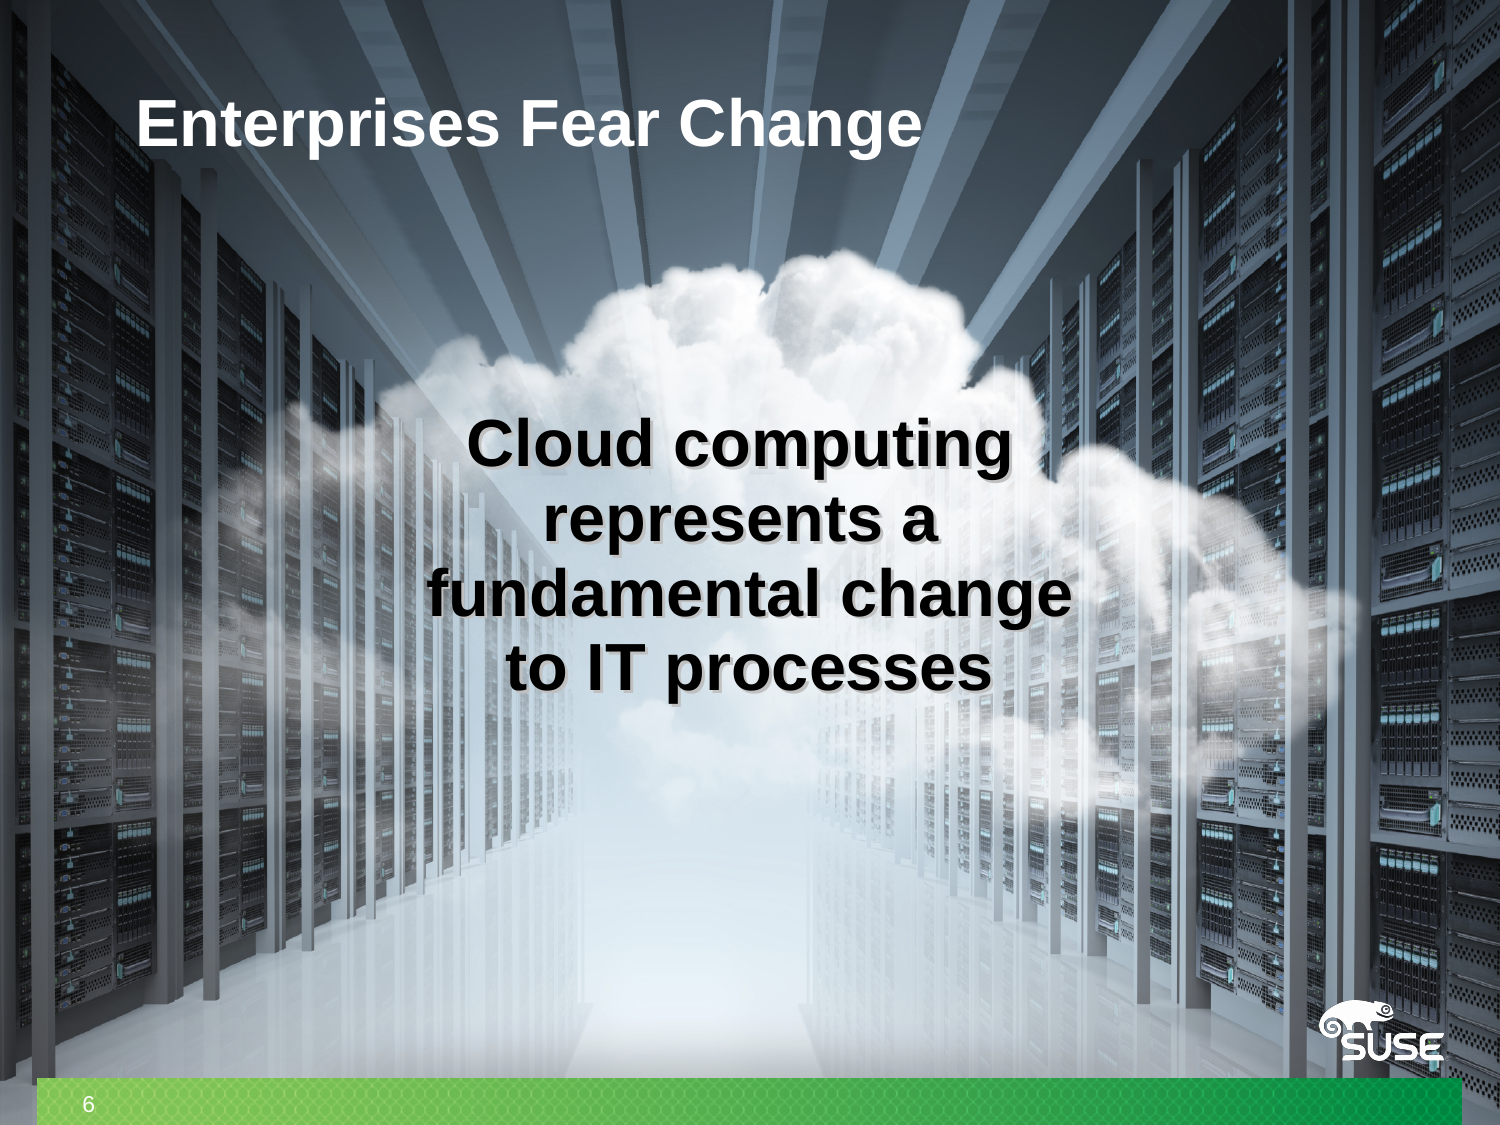

# Enterprises Fear Change
Cloud computing
represents a
fundamental change
to IT processes